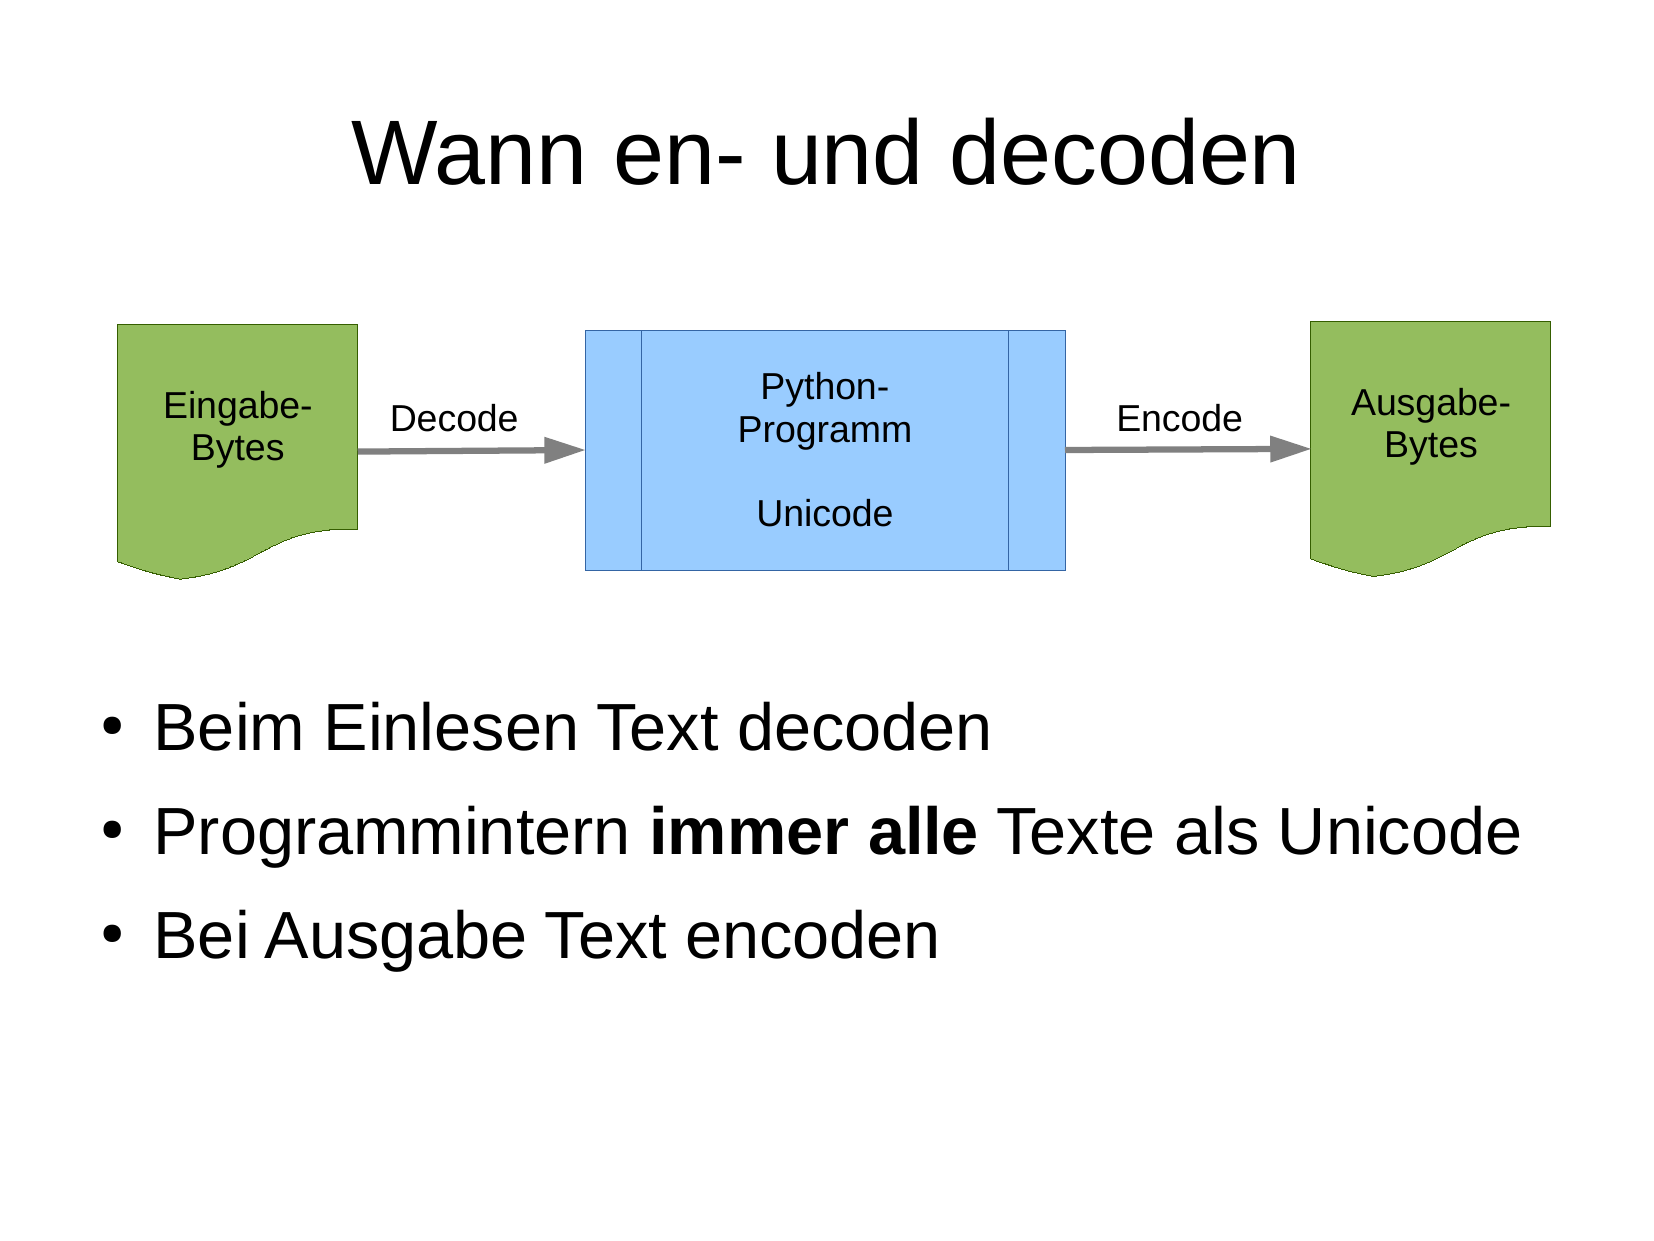

# Wann en- und decoden
Ausgabe-
Bytes
Eingabe-
Bytes
Python-
Programm
Unicode
Decode
Encode
Beim Einlesen Text decoden
Programmintern immer alle Texte als Unicode
Bei Ausgabe Text encoden